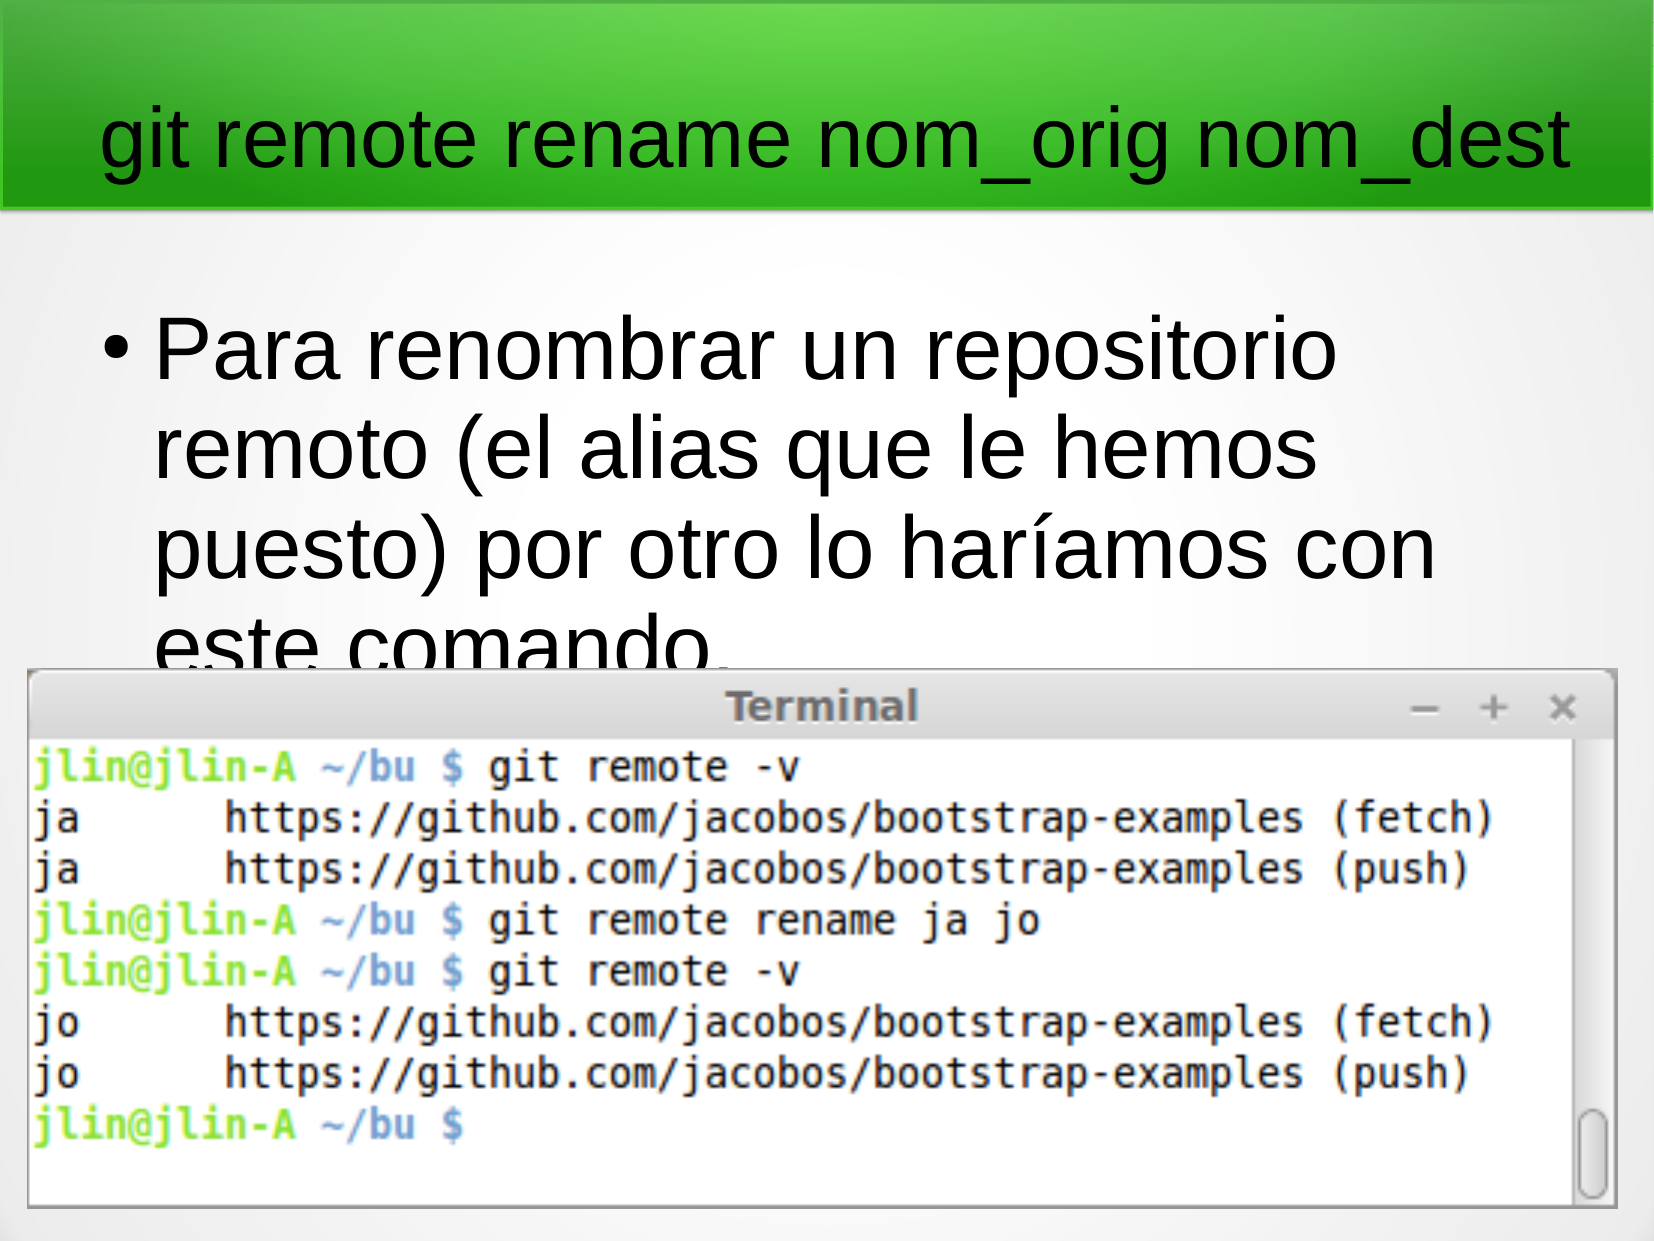

# git remote rename nom_orig nom_dest
Para renombrar un repositorio remoto (el alias que le hemos puesto) por otro lo haríamos con este comando.